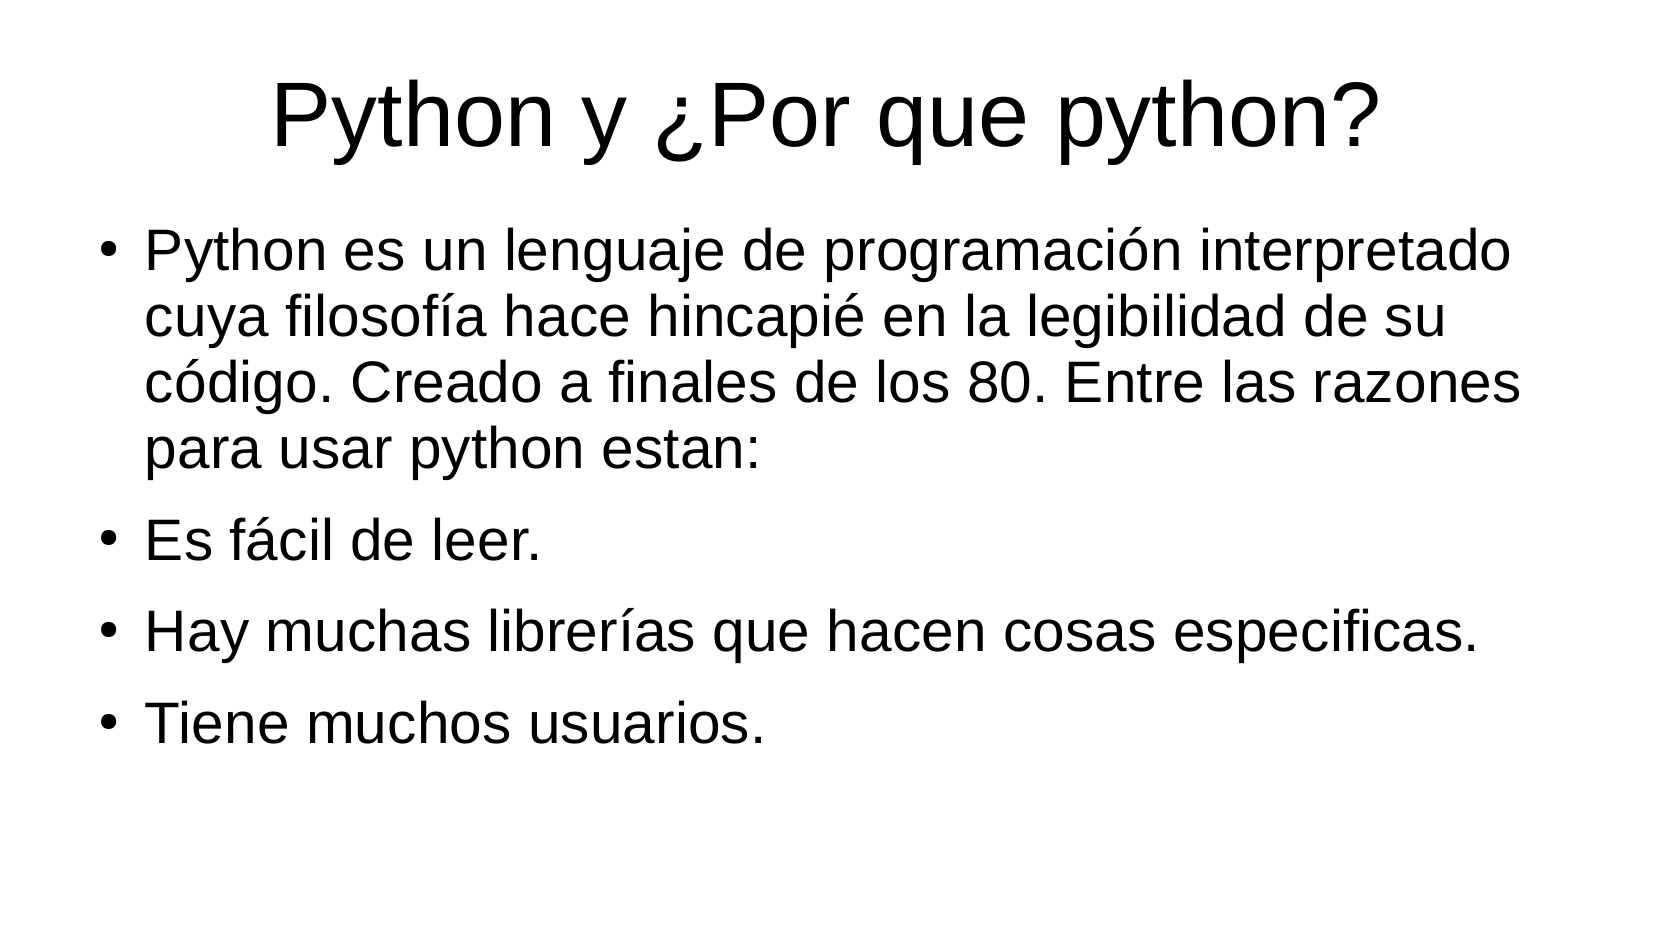

# Python y ¿Por que python?
Python es un lenguaje de programación interpretado cuya filosofía hace hincapié en la legibilidad de su código. Creado a finales de los 80. Entre las razones para usar python estan:
Es fácil de leer.
Hay muchas librerías que hacen cosas especificas.
Tiene muchos usuarios.